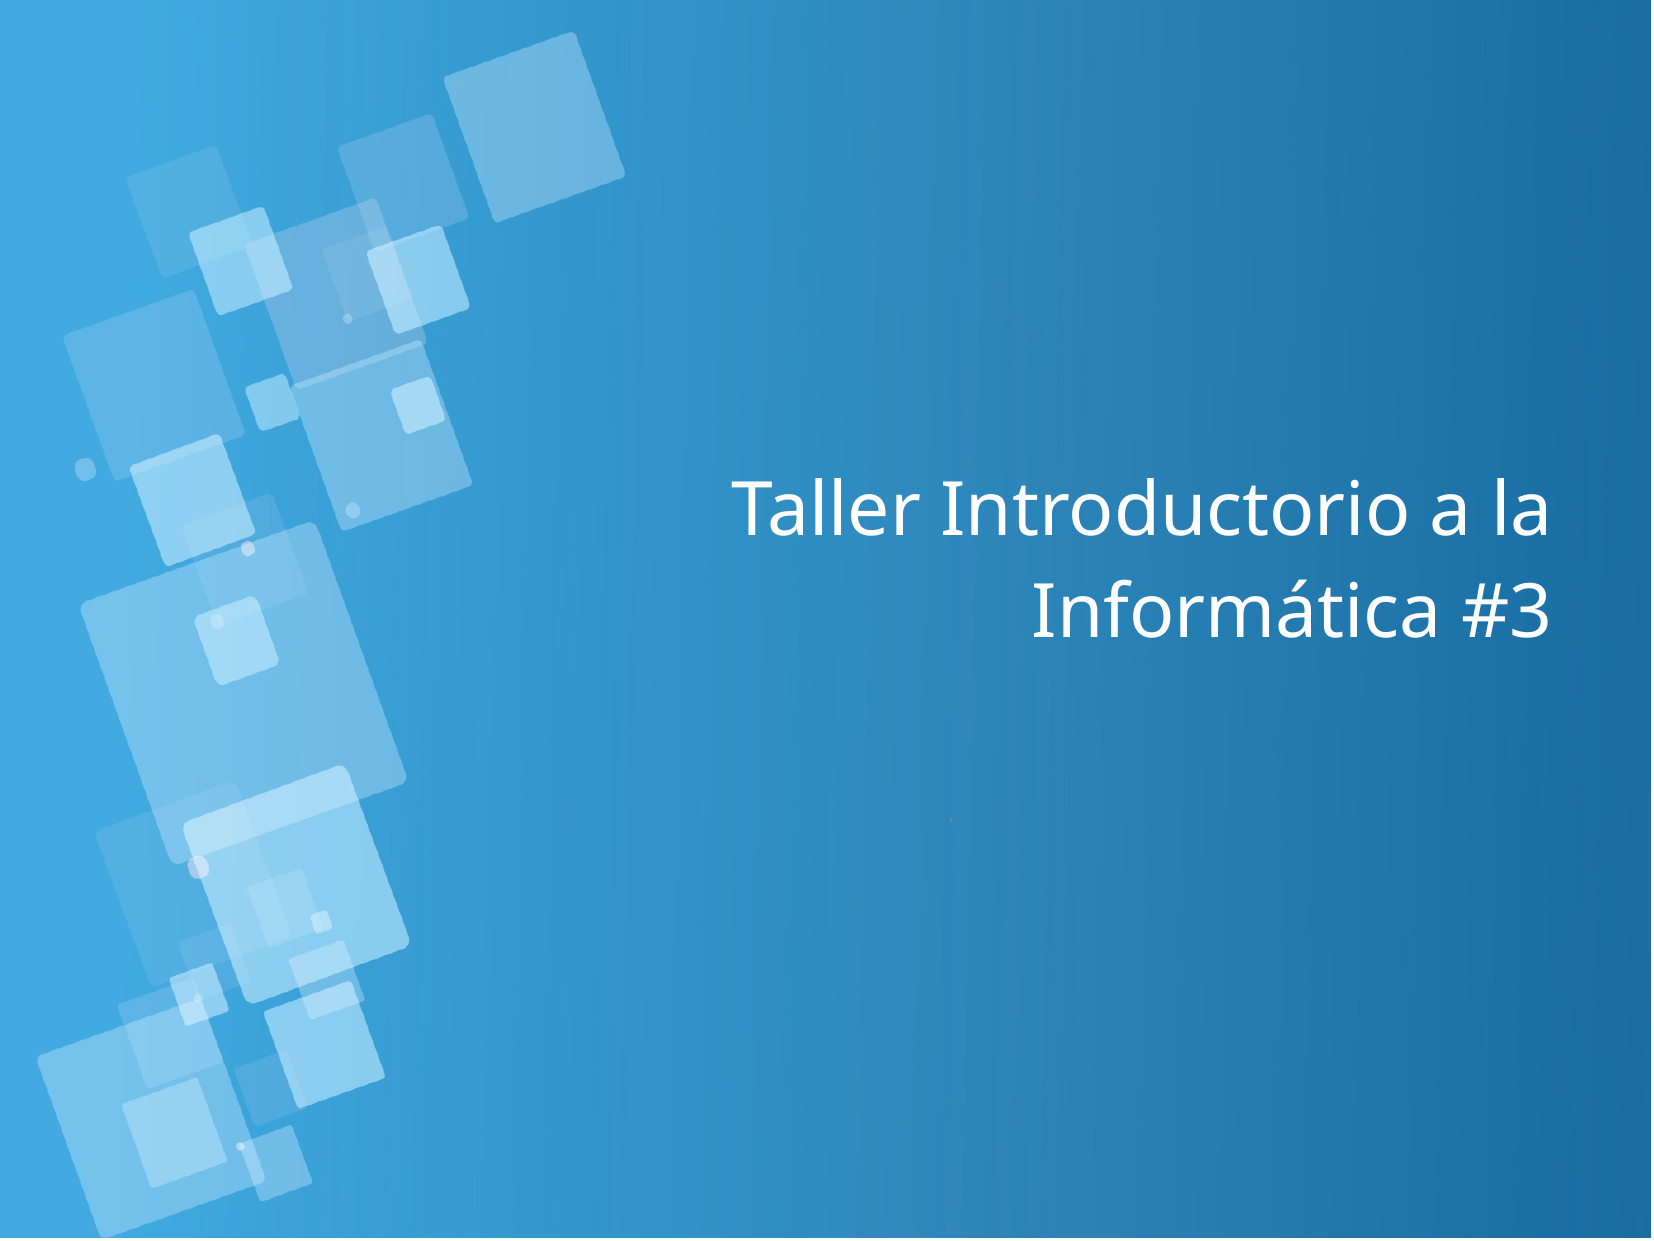

# Taller Introductorio a la Informática #3